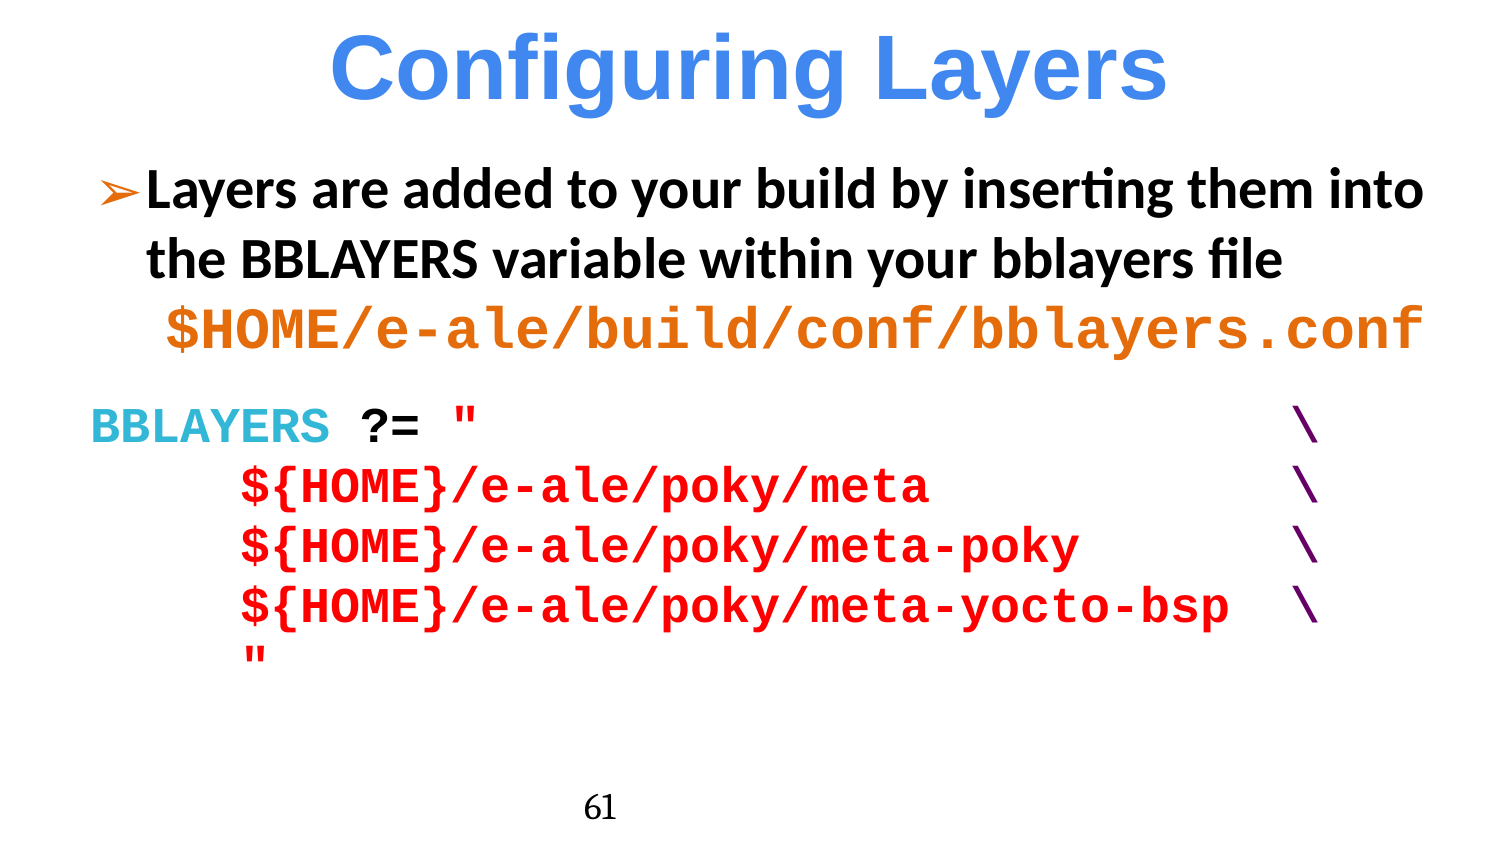

Configuring Layers
Layers are added to your build by inserting them into the BBLAYERS variable within your bblayers file
$HOME/e-ale/build/conf/bblayers.conf
BBLAYERS ?= " \
 ${HOME}/e-ale/poky/meta \
 ${HOME}/e-ale/poky/meta-poky \
 ${HOME}/e-ale/poky/meta-yocto-bsp \
 "